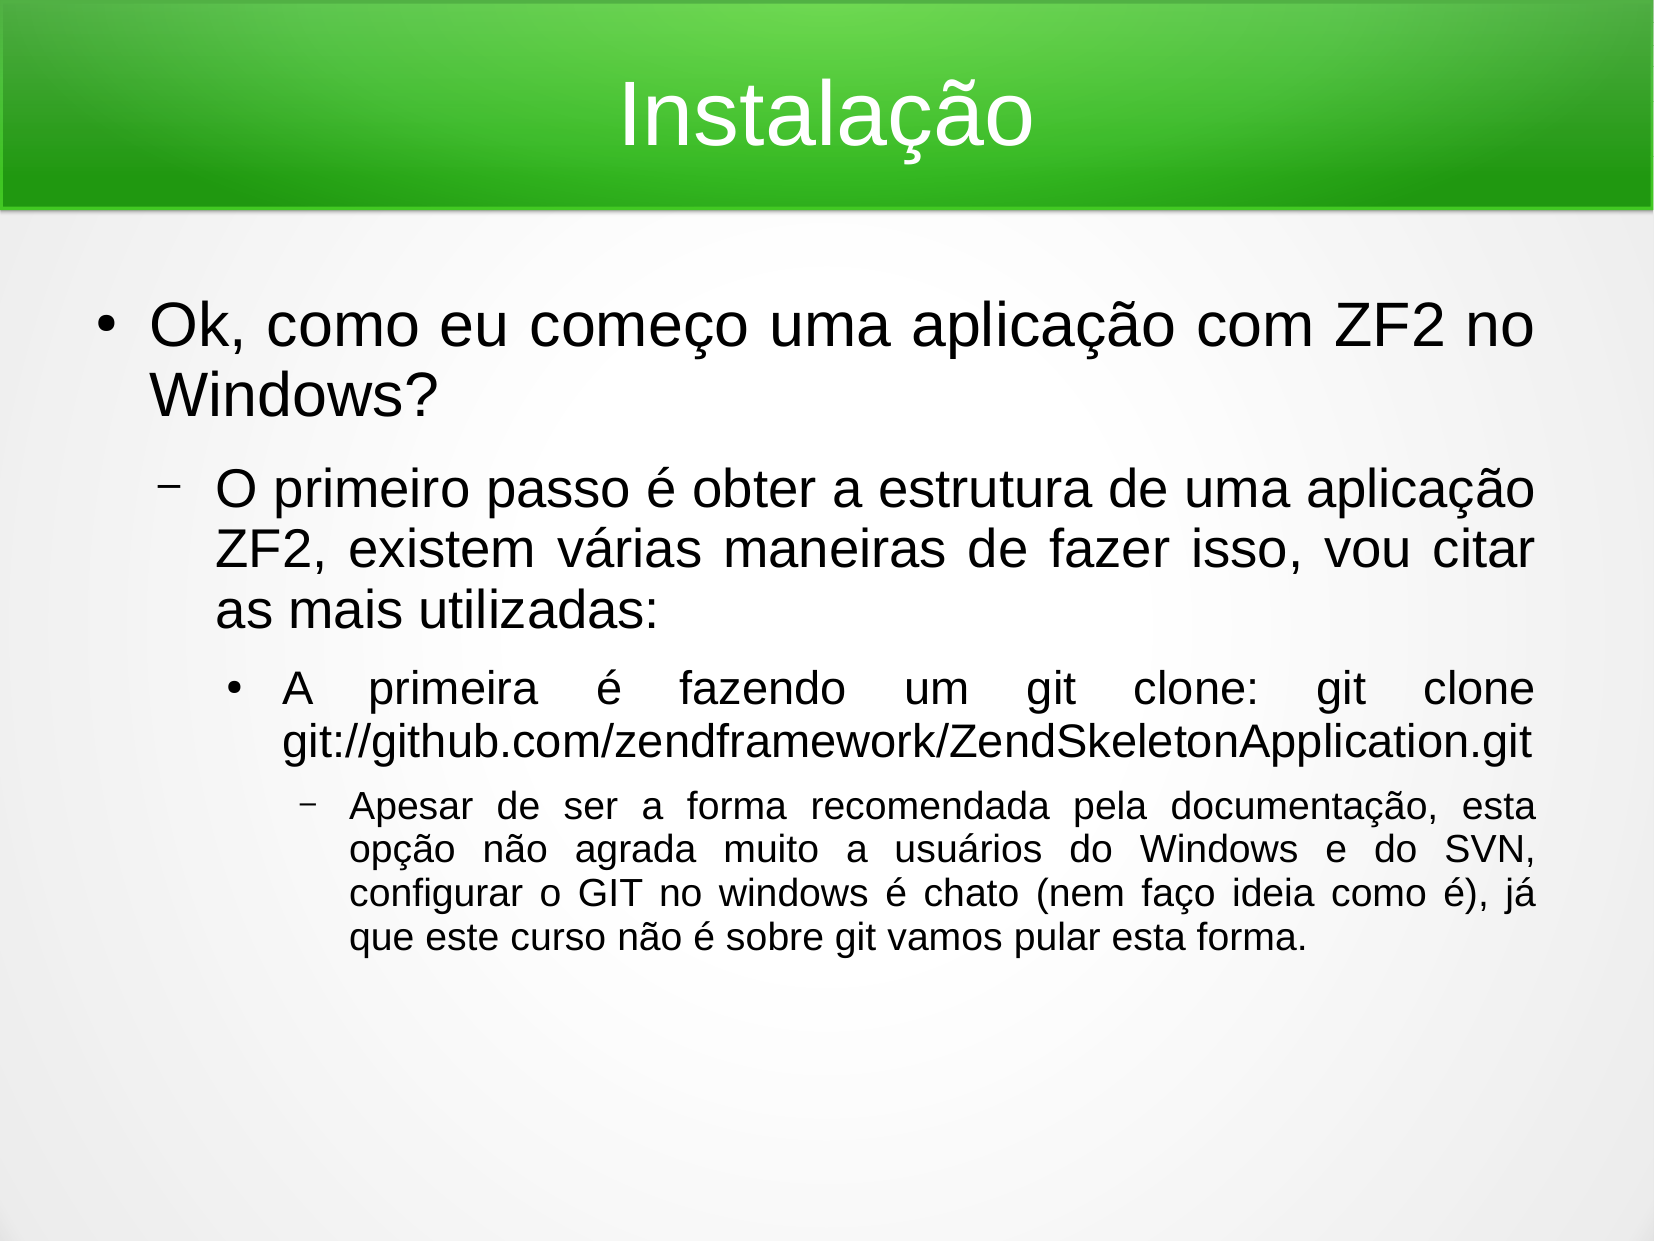

# Instalação
Ok, como eu começo uma aplicação com ZF2 no Windows?
O primeiro passo é obter a estrutura de uma aplicação ZF2, existem várias maneiras de fazer isso, vou citar as mais utilizadas:
A primeira é fazendo um git clone: git clone git://github.com/zendframework/ZendSkeletonApplication.git
Apesar de ser a forma recomendada pela documentação, esta opção não agrada muito a usuários do Windows e do SVN, configurar o GIT no windows é chato (nem faço ideia como é), já que este curso não é sobre git vamos pular esta forma.